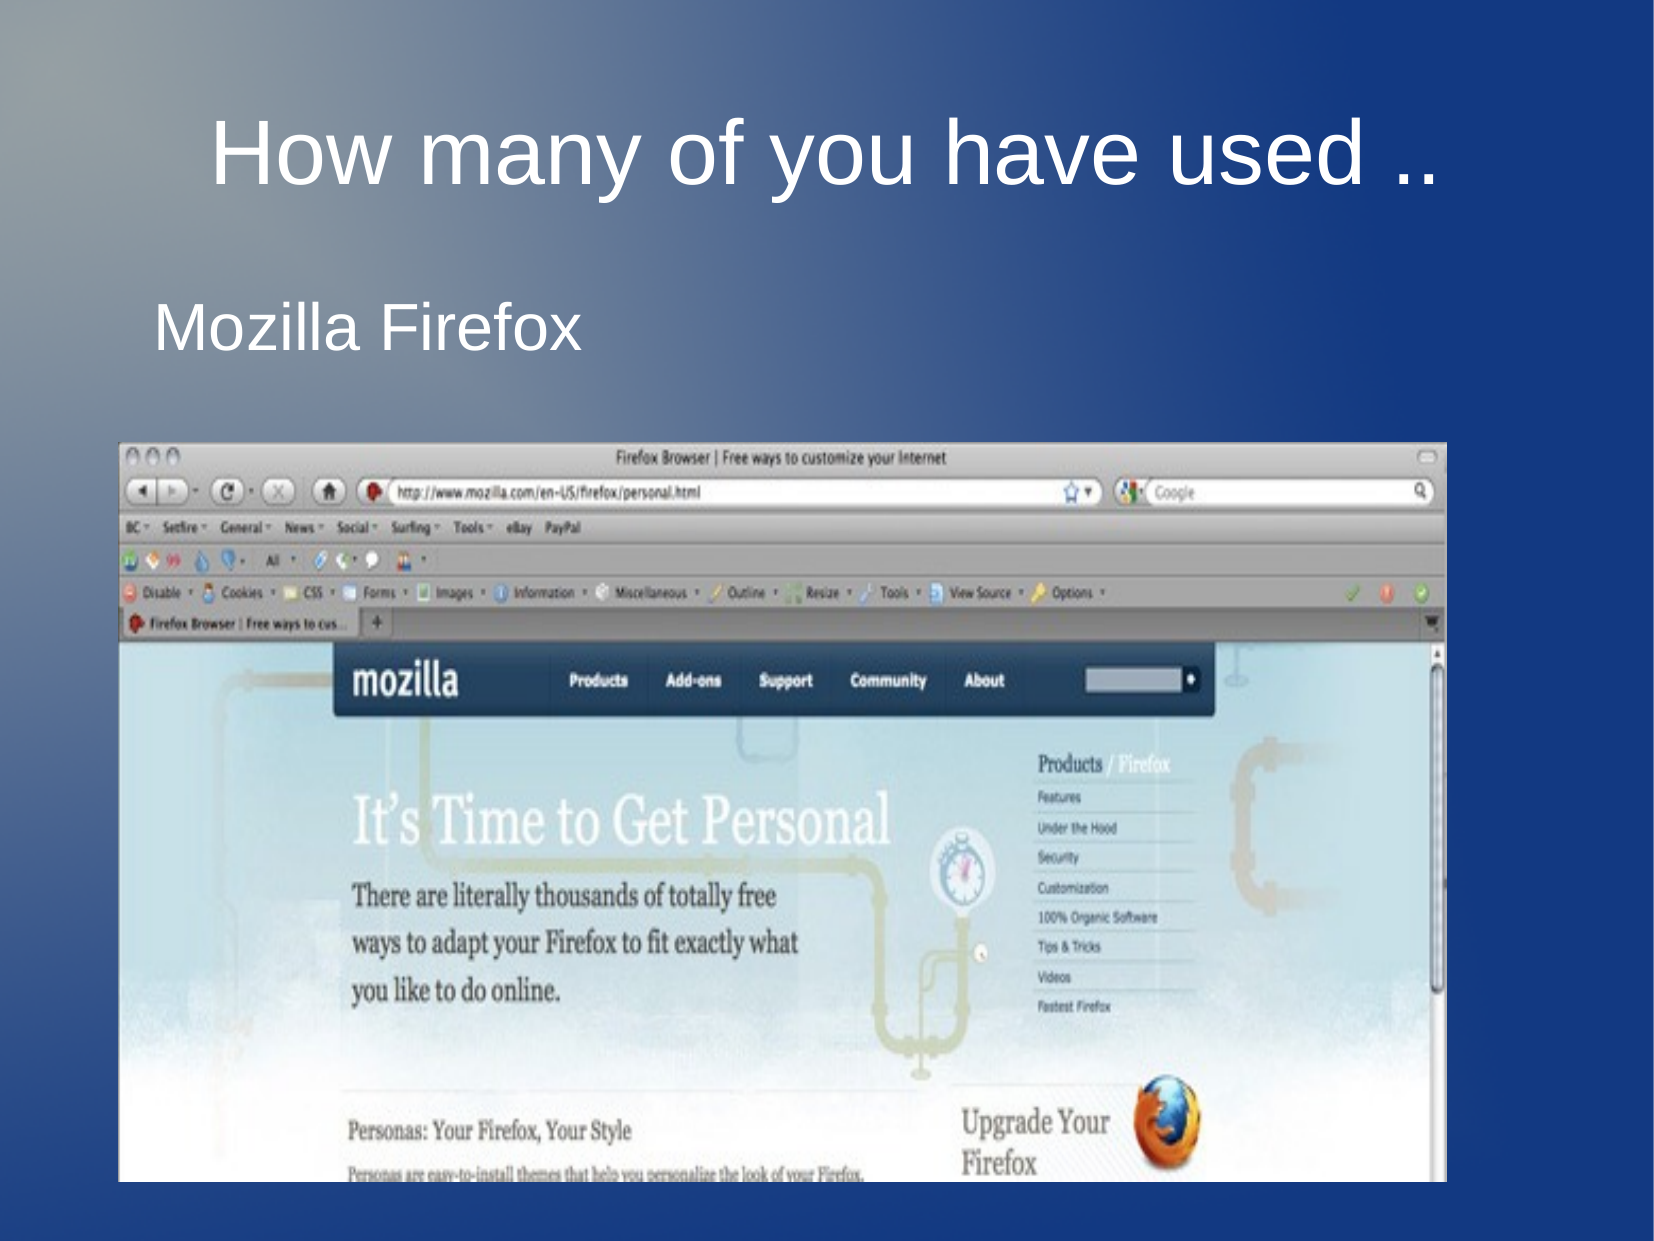

# How many of you have used ..
Mozilla Firefox